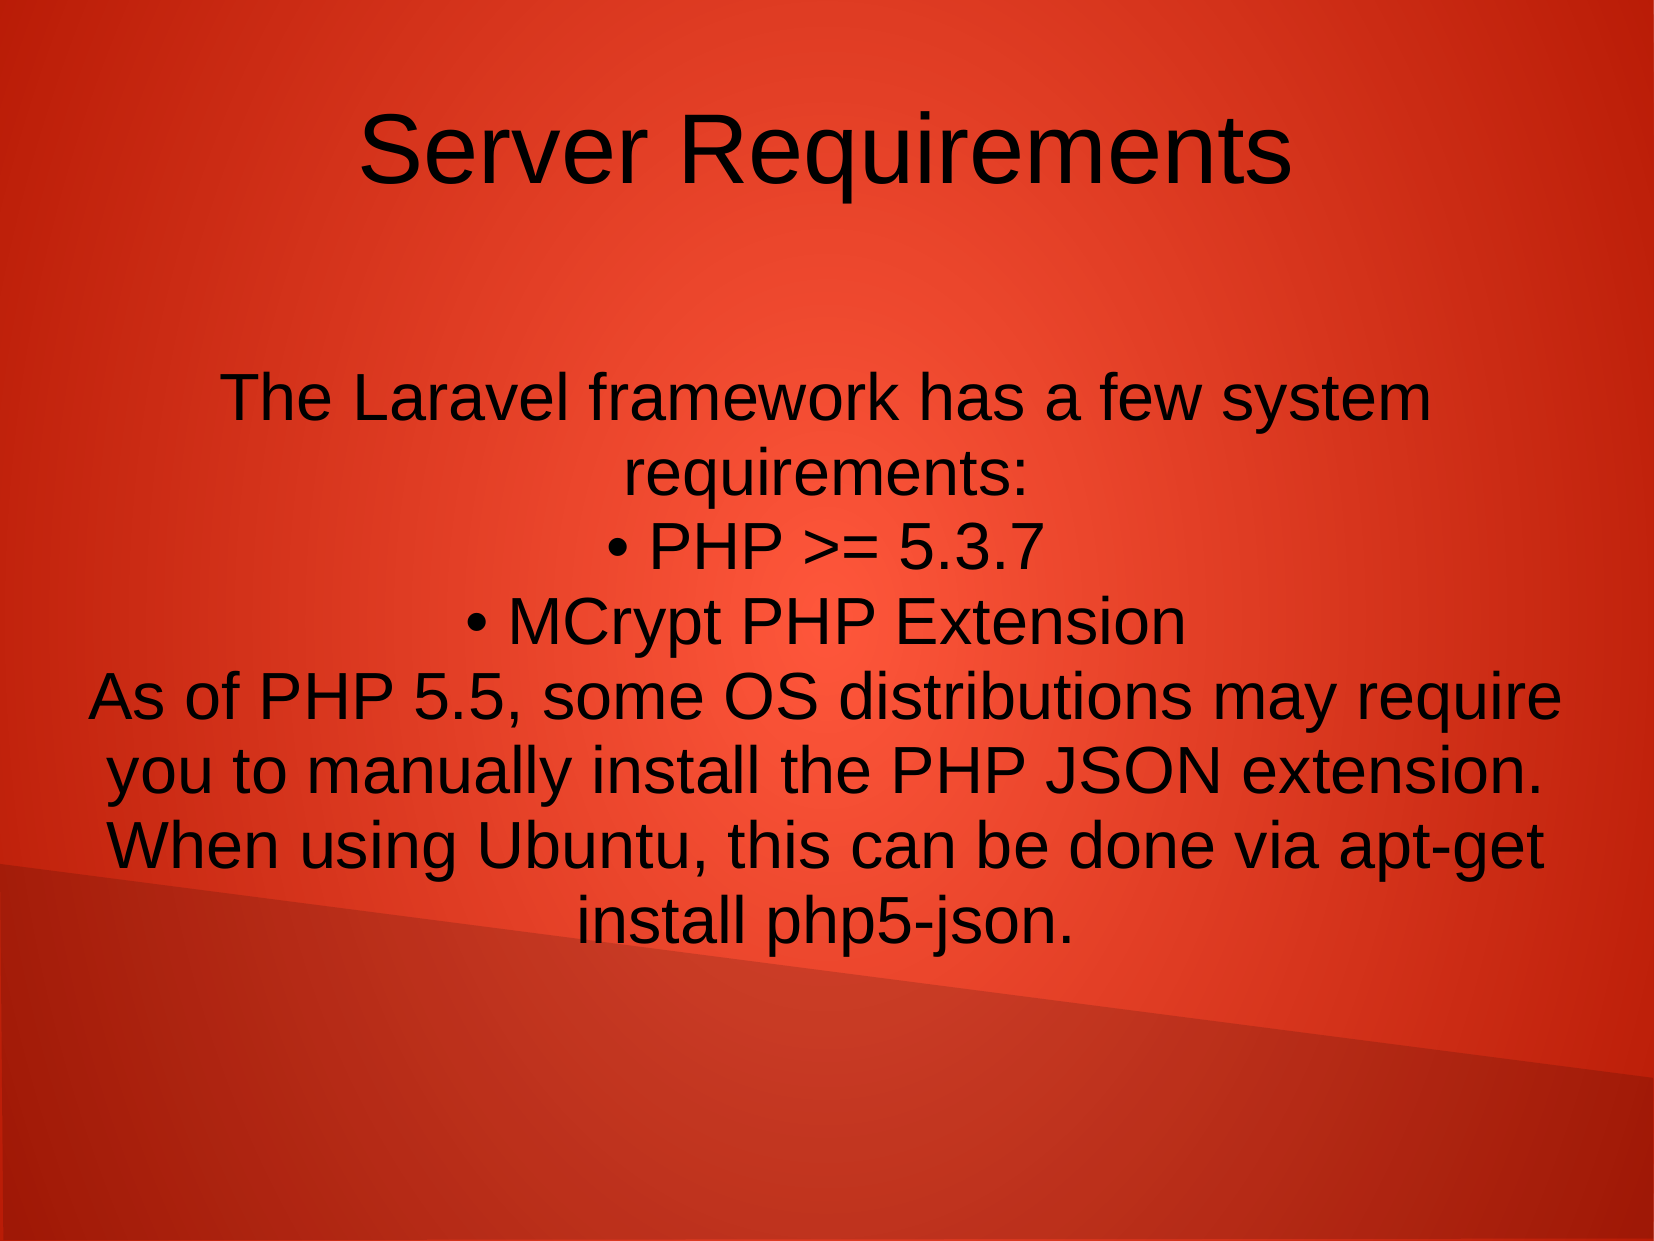

# Server Requirements
The Laravel framework has a few system requirements:
• PHP >= 5.3.7
• MCrypt PHP Extension
As of PHP 5.5, some OS distributions may require you to manually install the PHP JSON extension.
When using Ubuntu, this can be done via apt-get install php5-json.